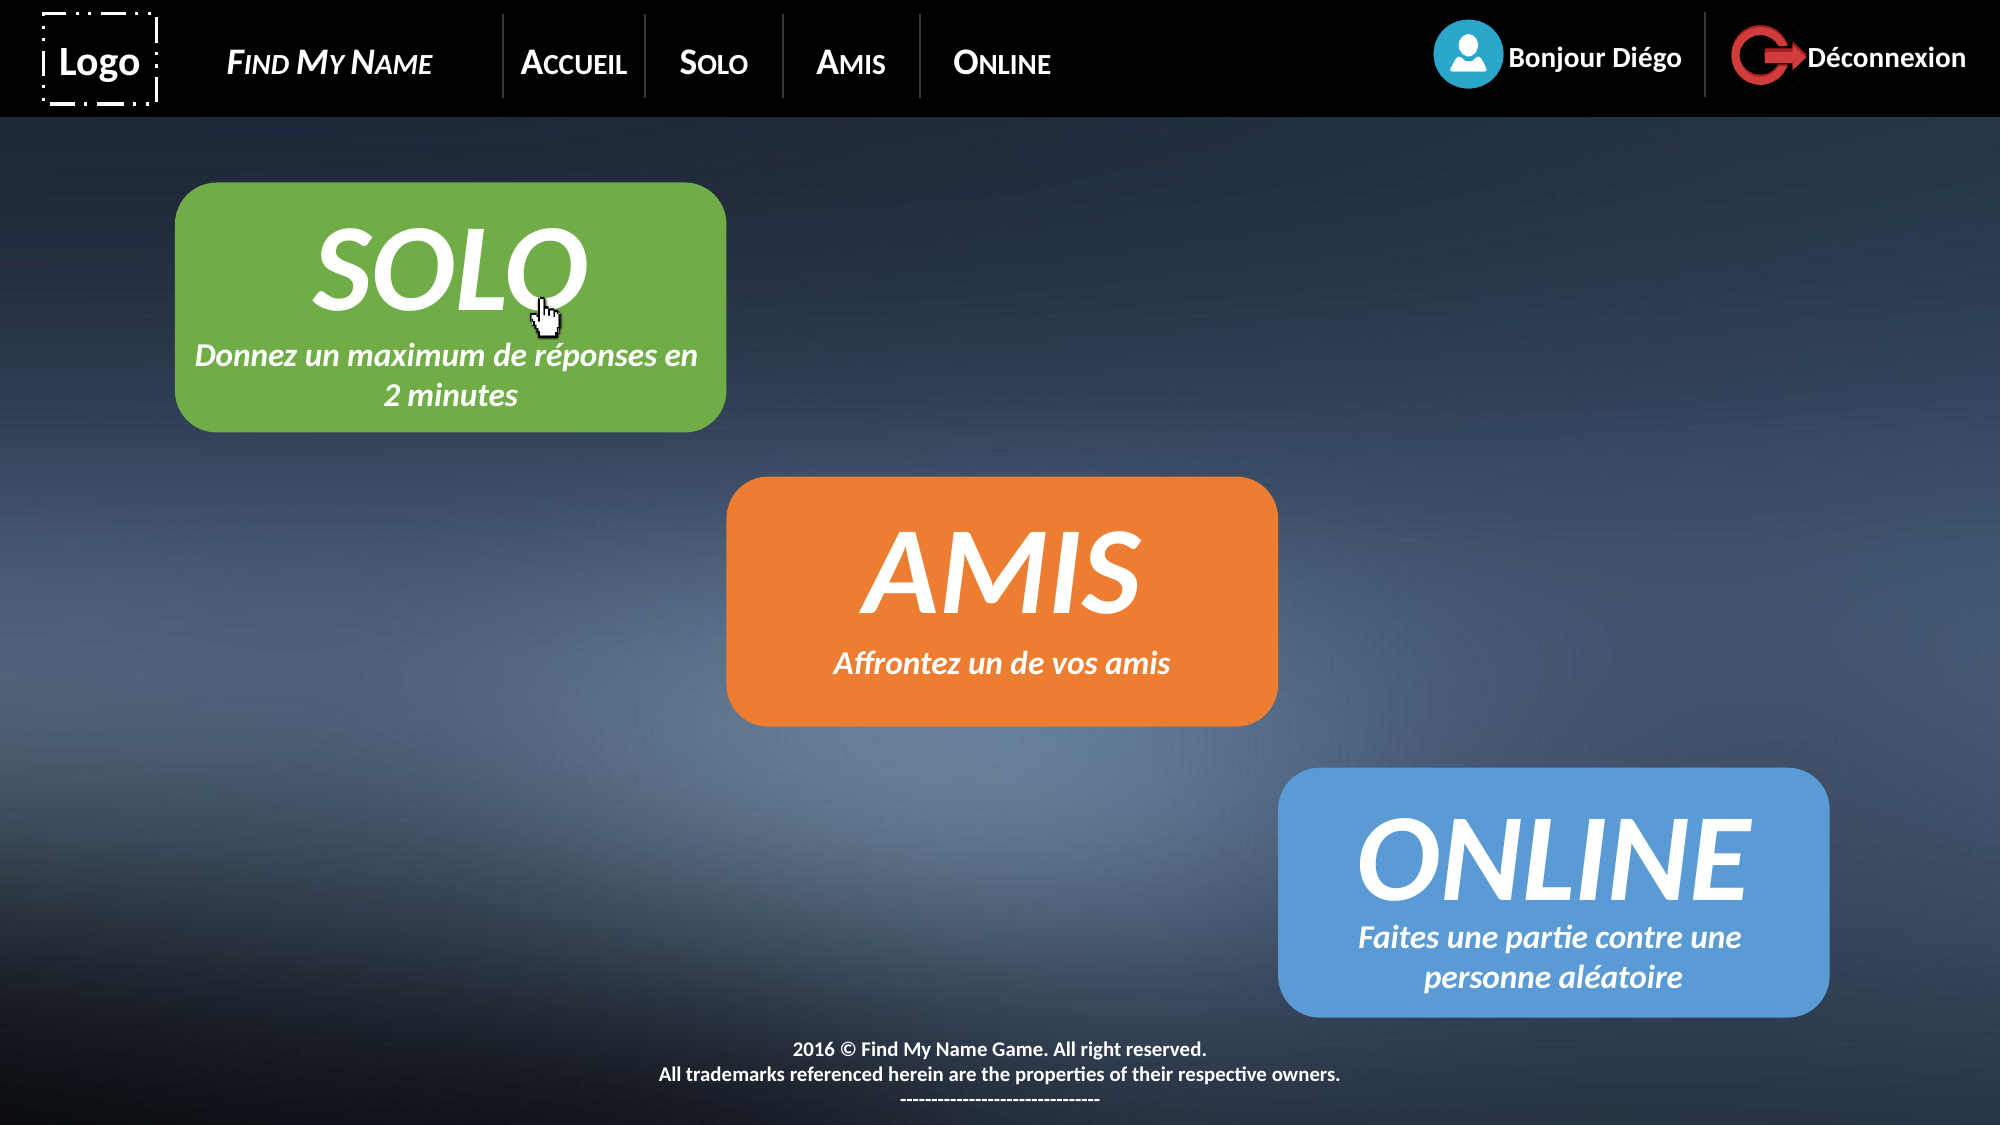

Logo
Bonjour Diégo
Déconnexion
FIND MY NAME
ACCUEIL
SOLO
AMIS
ONLINE
SOLO
Donnez un maximum de réponses en
2 minutes
AMIS
Affrontez un de vos amis
ONLINE
Faites une partie contre une
personne aléatoire
2016 © Find My Name Game. All right reserved.
All trademarks referenced herein are the properties of their respective owners.
--------------------------------